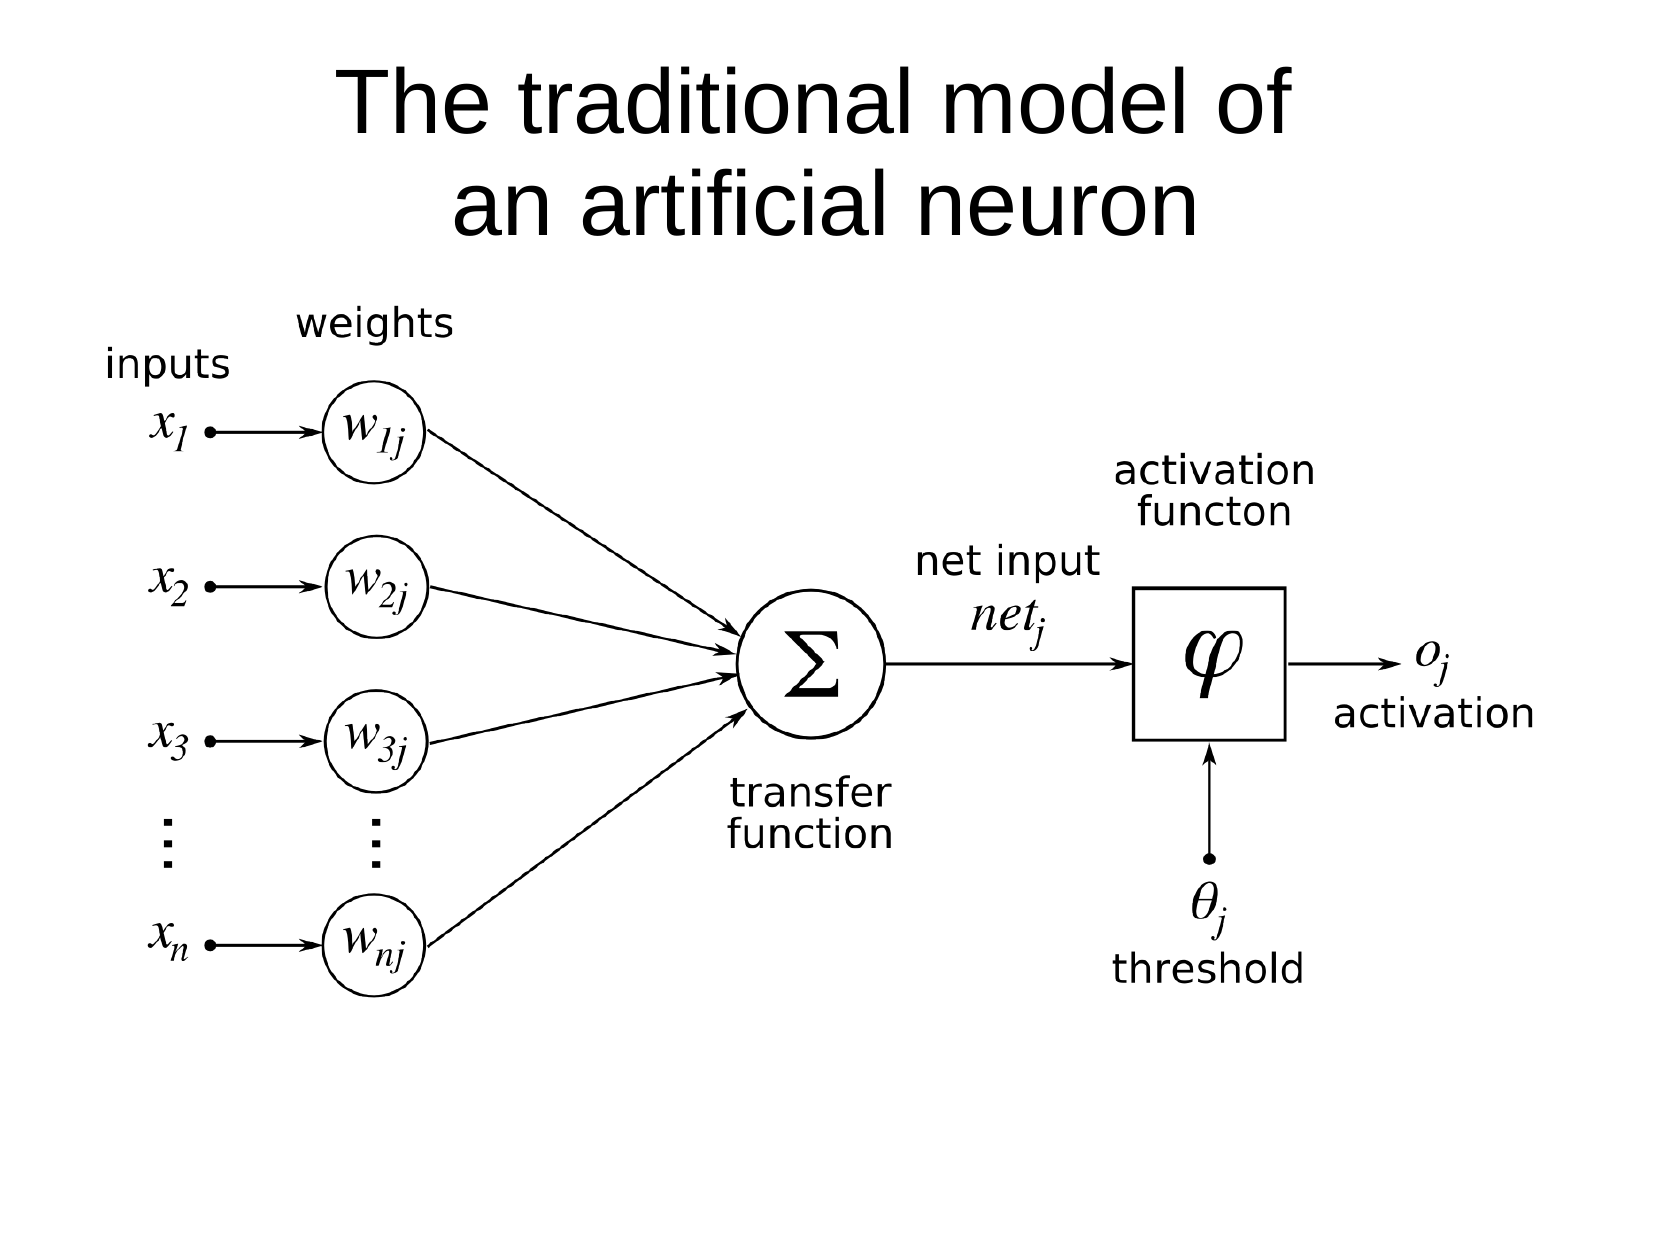

# The traditional model of an artificial neuron